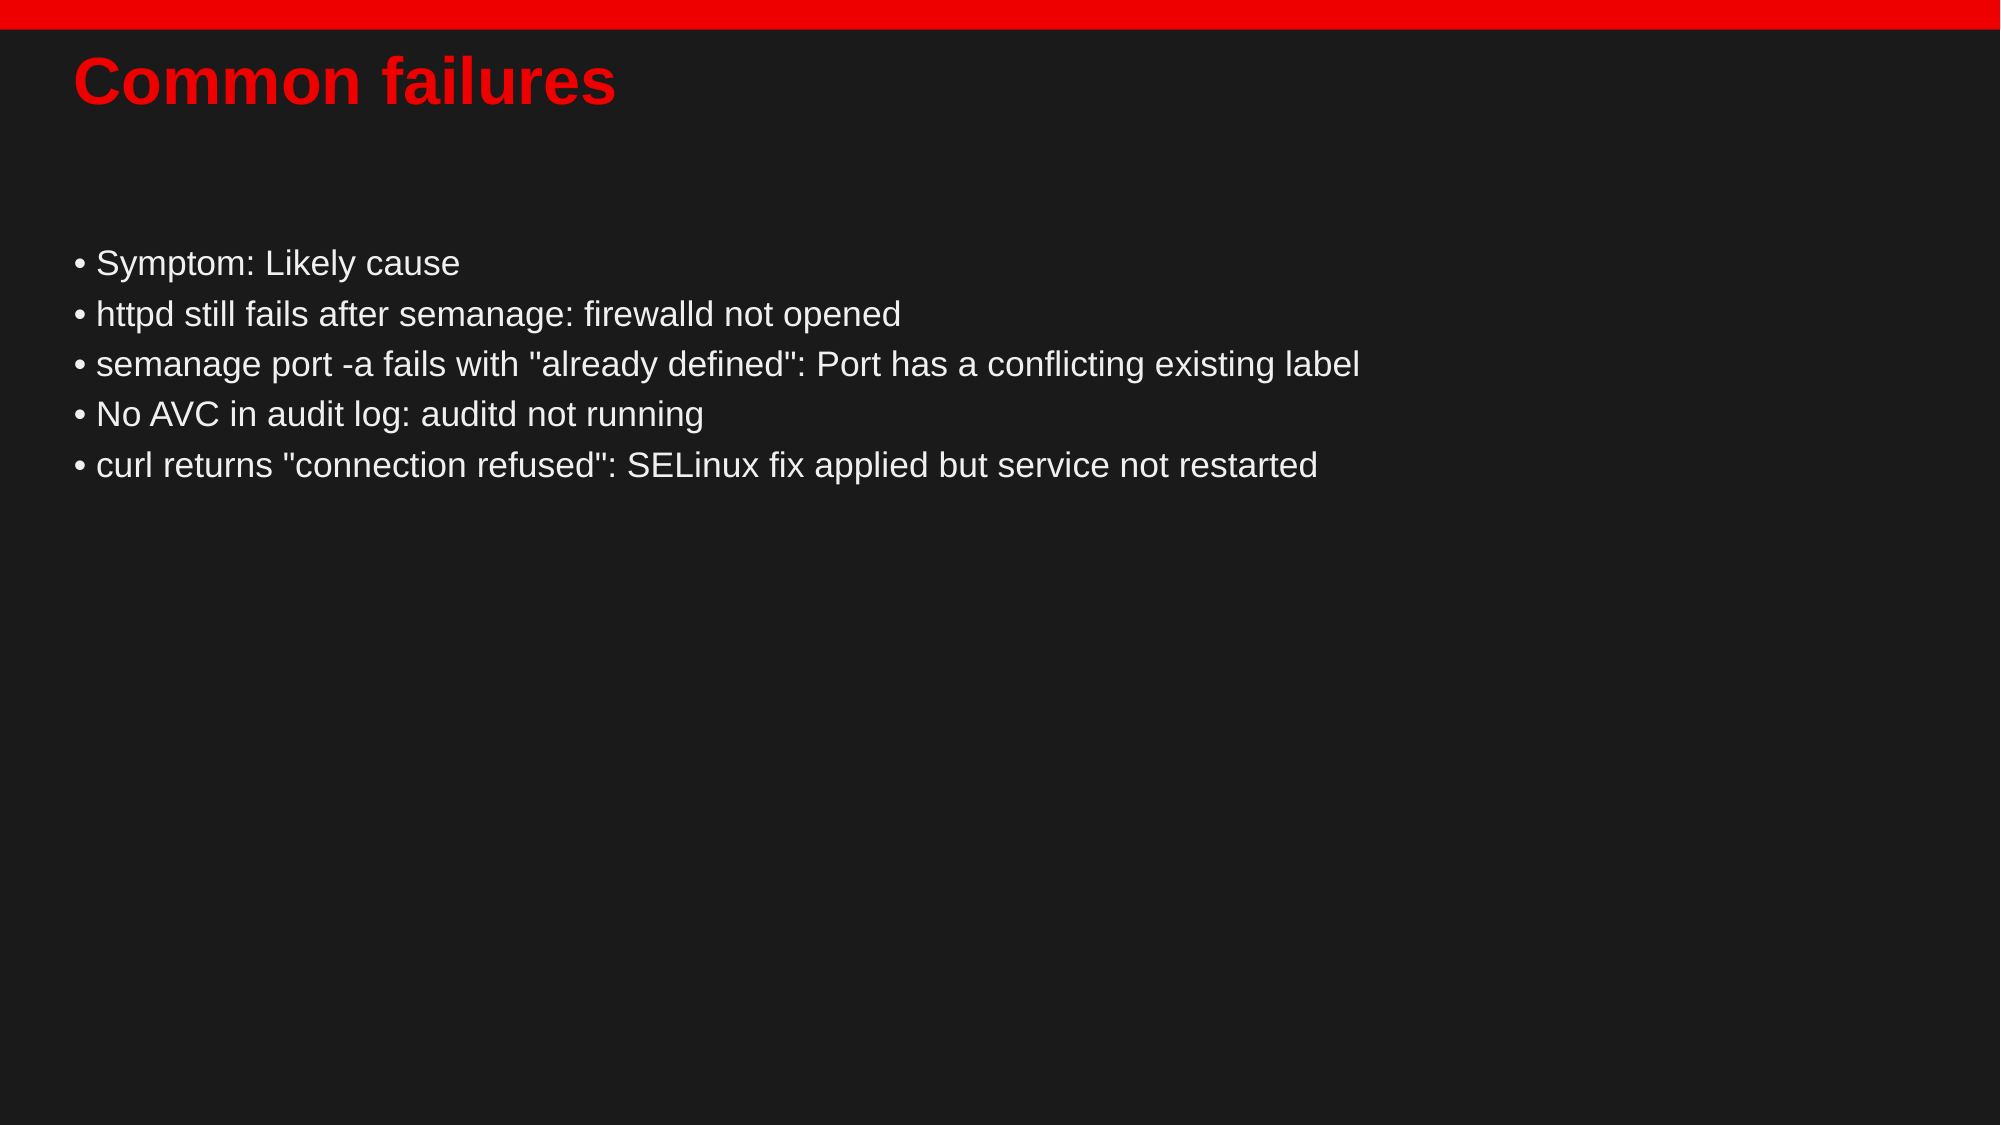

Common failures
• Symptom: Likely cause
• httpd still fails after semanage: firewalld not opened
• semanage port -a fails with "already defined": Port has a conflicting existing label
• No AVC in audit log: auditd not running
• curl returns "connection refused": SELinux fix applied but service not restarted